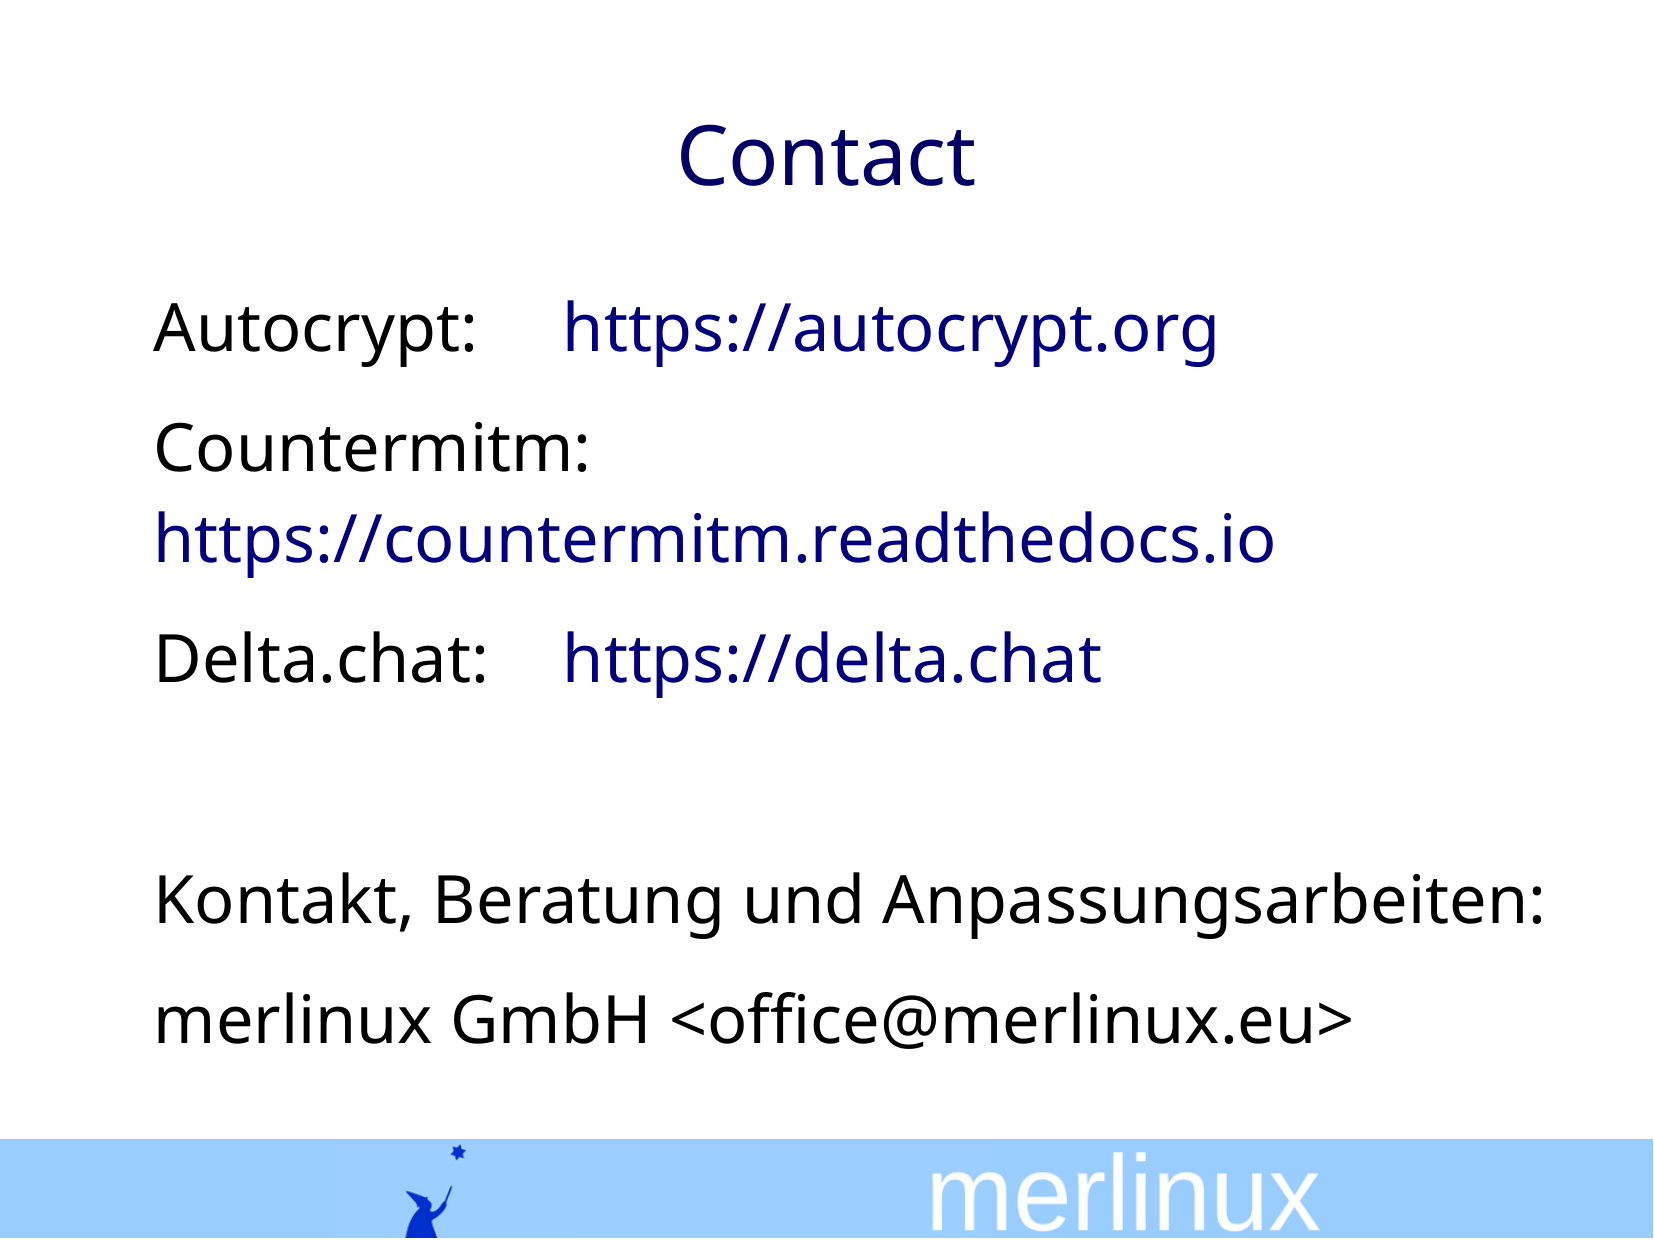

Contact
# Autocrypt: 	 https://autocrypt.org
Countermitm: https://countermitm.readthedocs.io
Delta.chat: 	 https://delta.chat
Kontakt, Beratung und Anpassungsarbeiten:
merlinux GmbH <office@merlinux.eu>